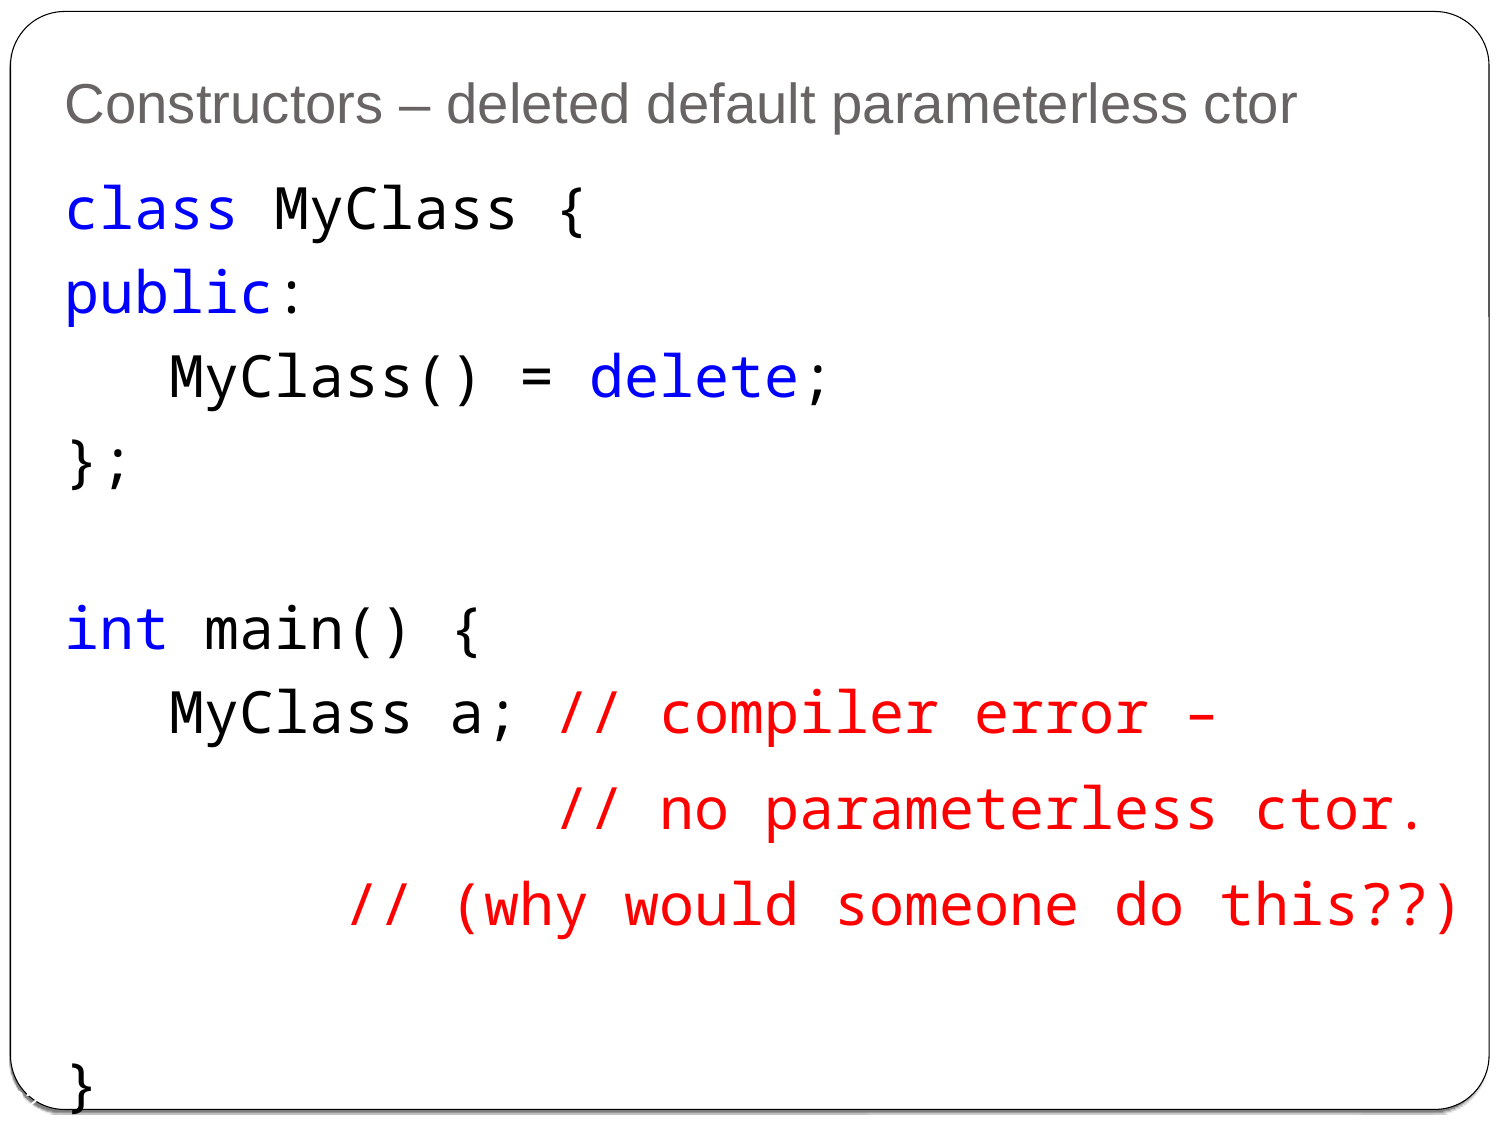

Constructors – deleted default parameterless ctor
# class MyClass { public:    MyClass() = delete; }; int main() {    MyClass a; // compiler error –
 // no parameterless ctor.
 // (why would someone do this??)
}